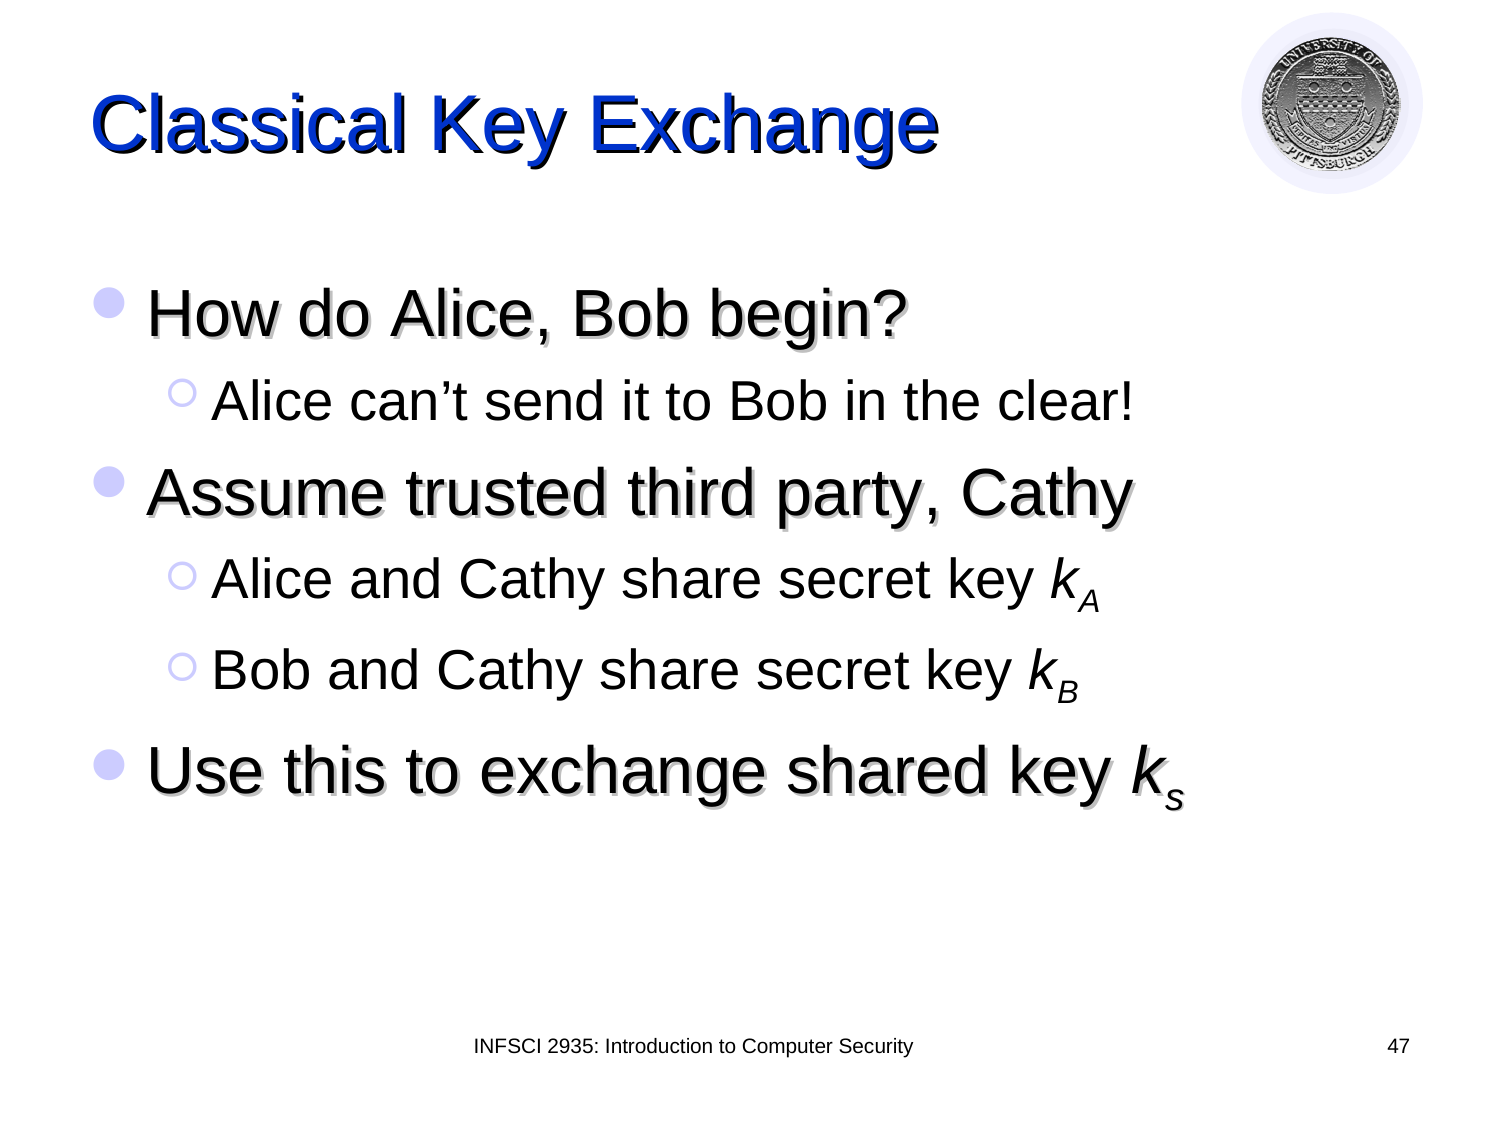

# Classical Key Exchange
How do Alice, Bob begin?
Alice can’t send it to Bob in the clear!
Assume trusted third party, Cathy
Alice and Cathy share secret key kA
Bob and Cathy share secret key kB
Use this to exchange shared key ks
47